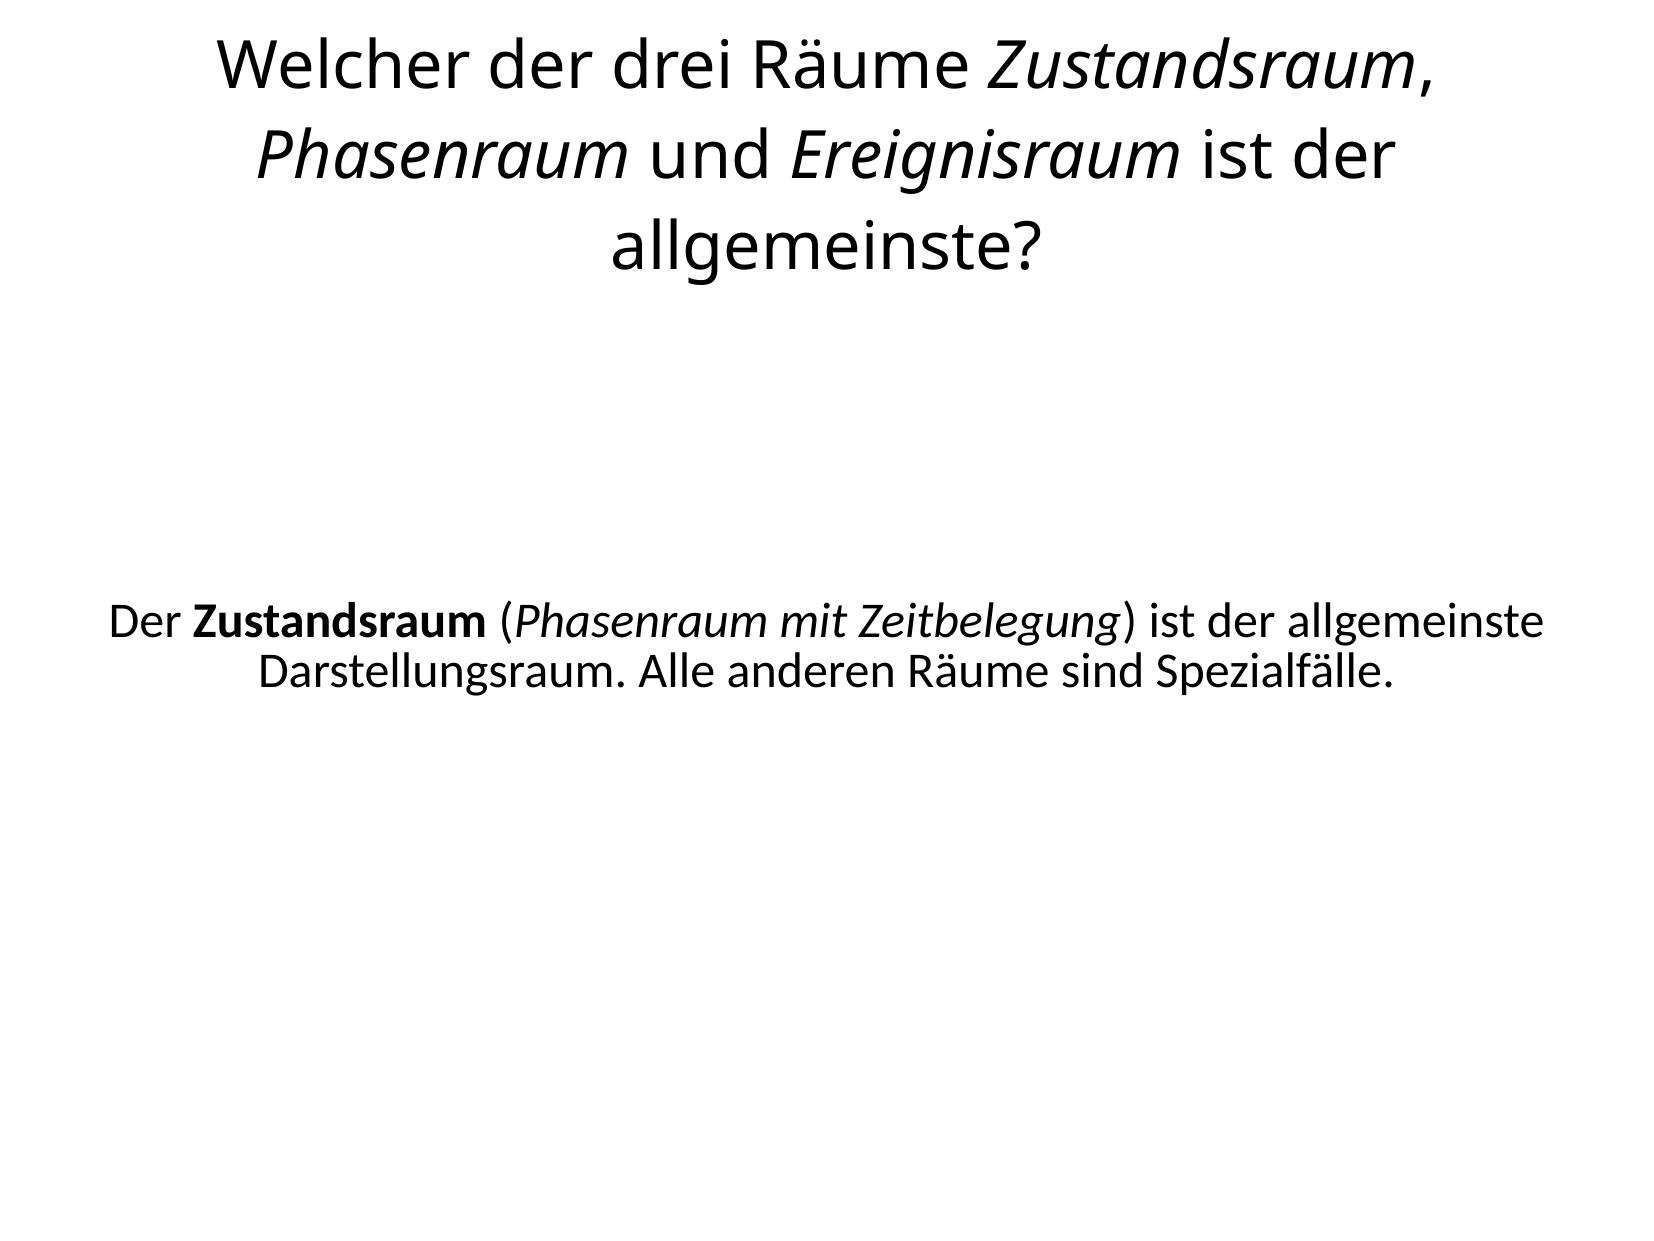

# Welcher der drei Räume Zustandsraum, Phasenraum und Ereignisraum ist der allgemeinste?
Der Zustandsraum (Phasenraum mit Zeitbelegung) ist der allgemeinste Darstellungsraum. Alle anderen Räume sind Spezialfälle.